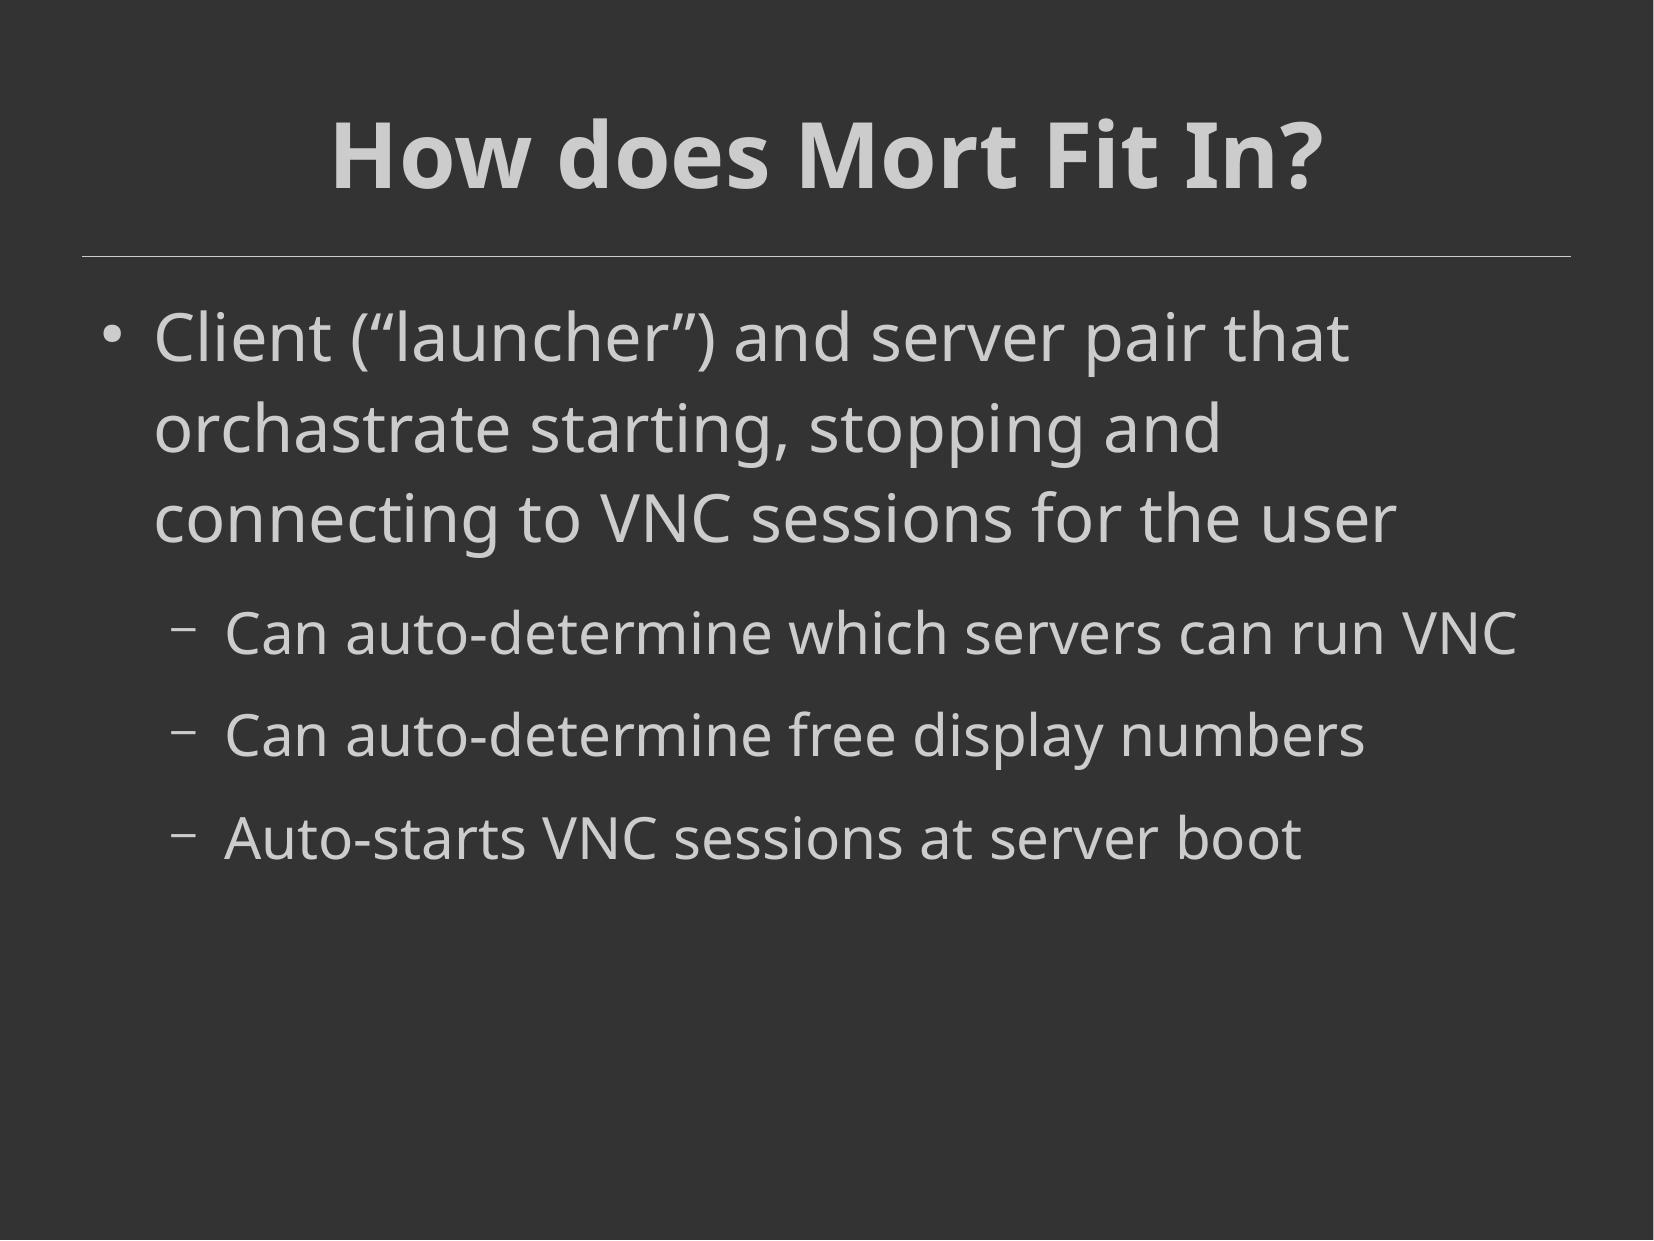

# How does Mort Fit In?
Client (“launcher”) and server pair that orchastrate starting, stopping and connecting to VNC sessions for the user
Can auto-determine which servers can run VNC
Can auto-determine free display numbers
Auto-starts VNC sessions at server boot